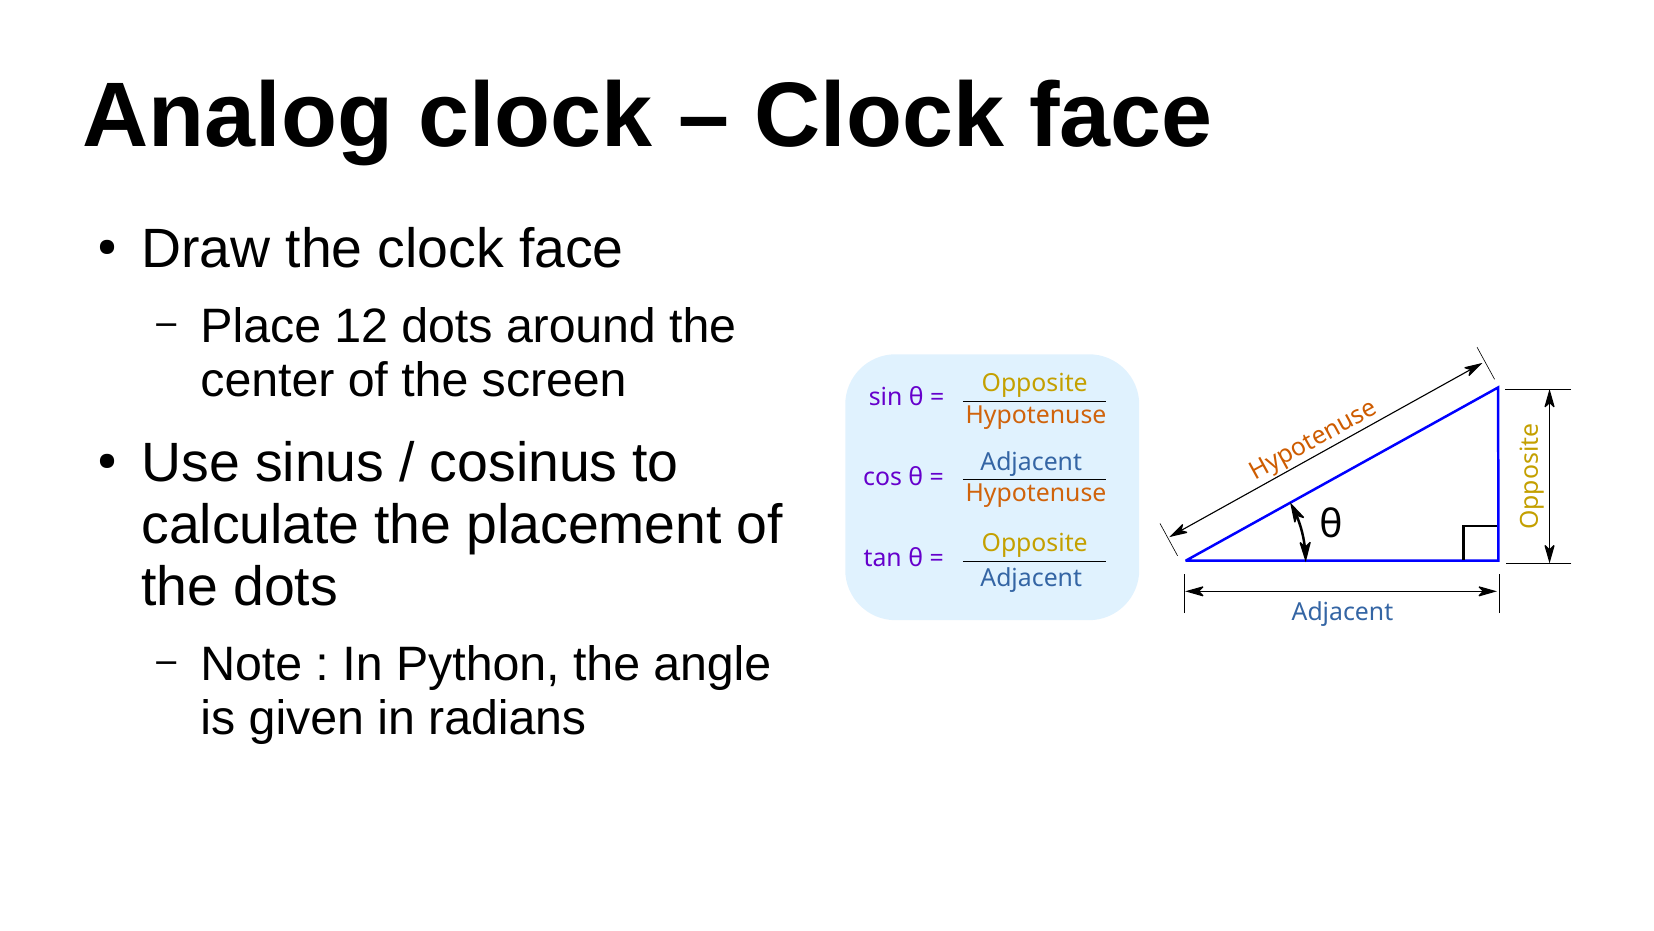

# Analog clock – Clock face
Draw the clock face
Place 12 dots around the center of the screen
Use sinus / cosinus to calculate the placement of the dots
Note : In Python, the angle is given in radians